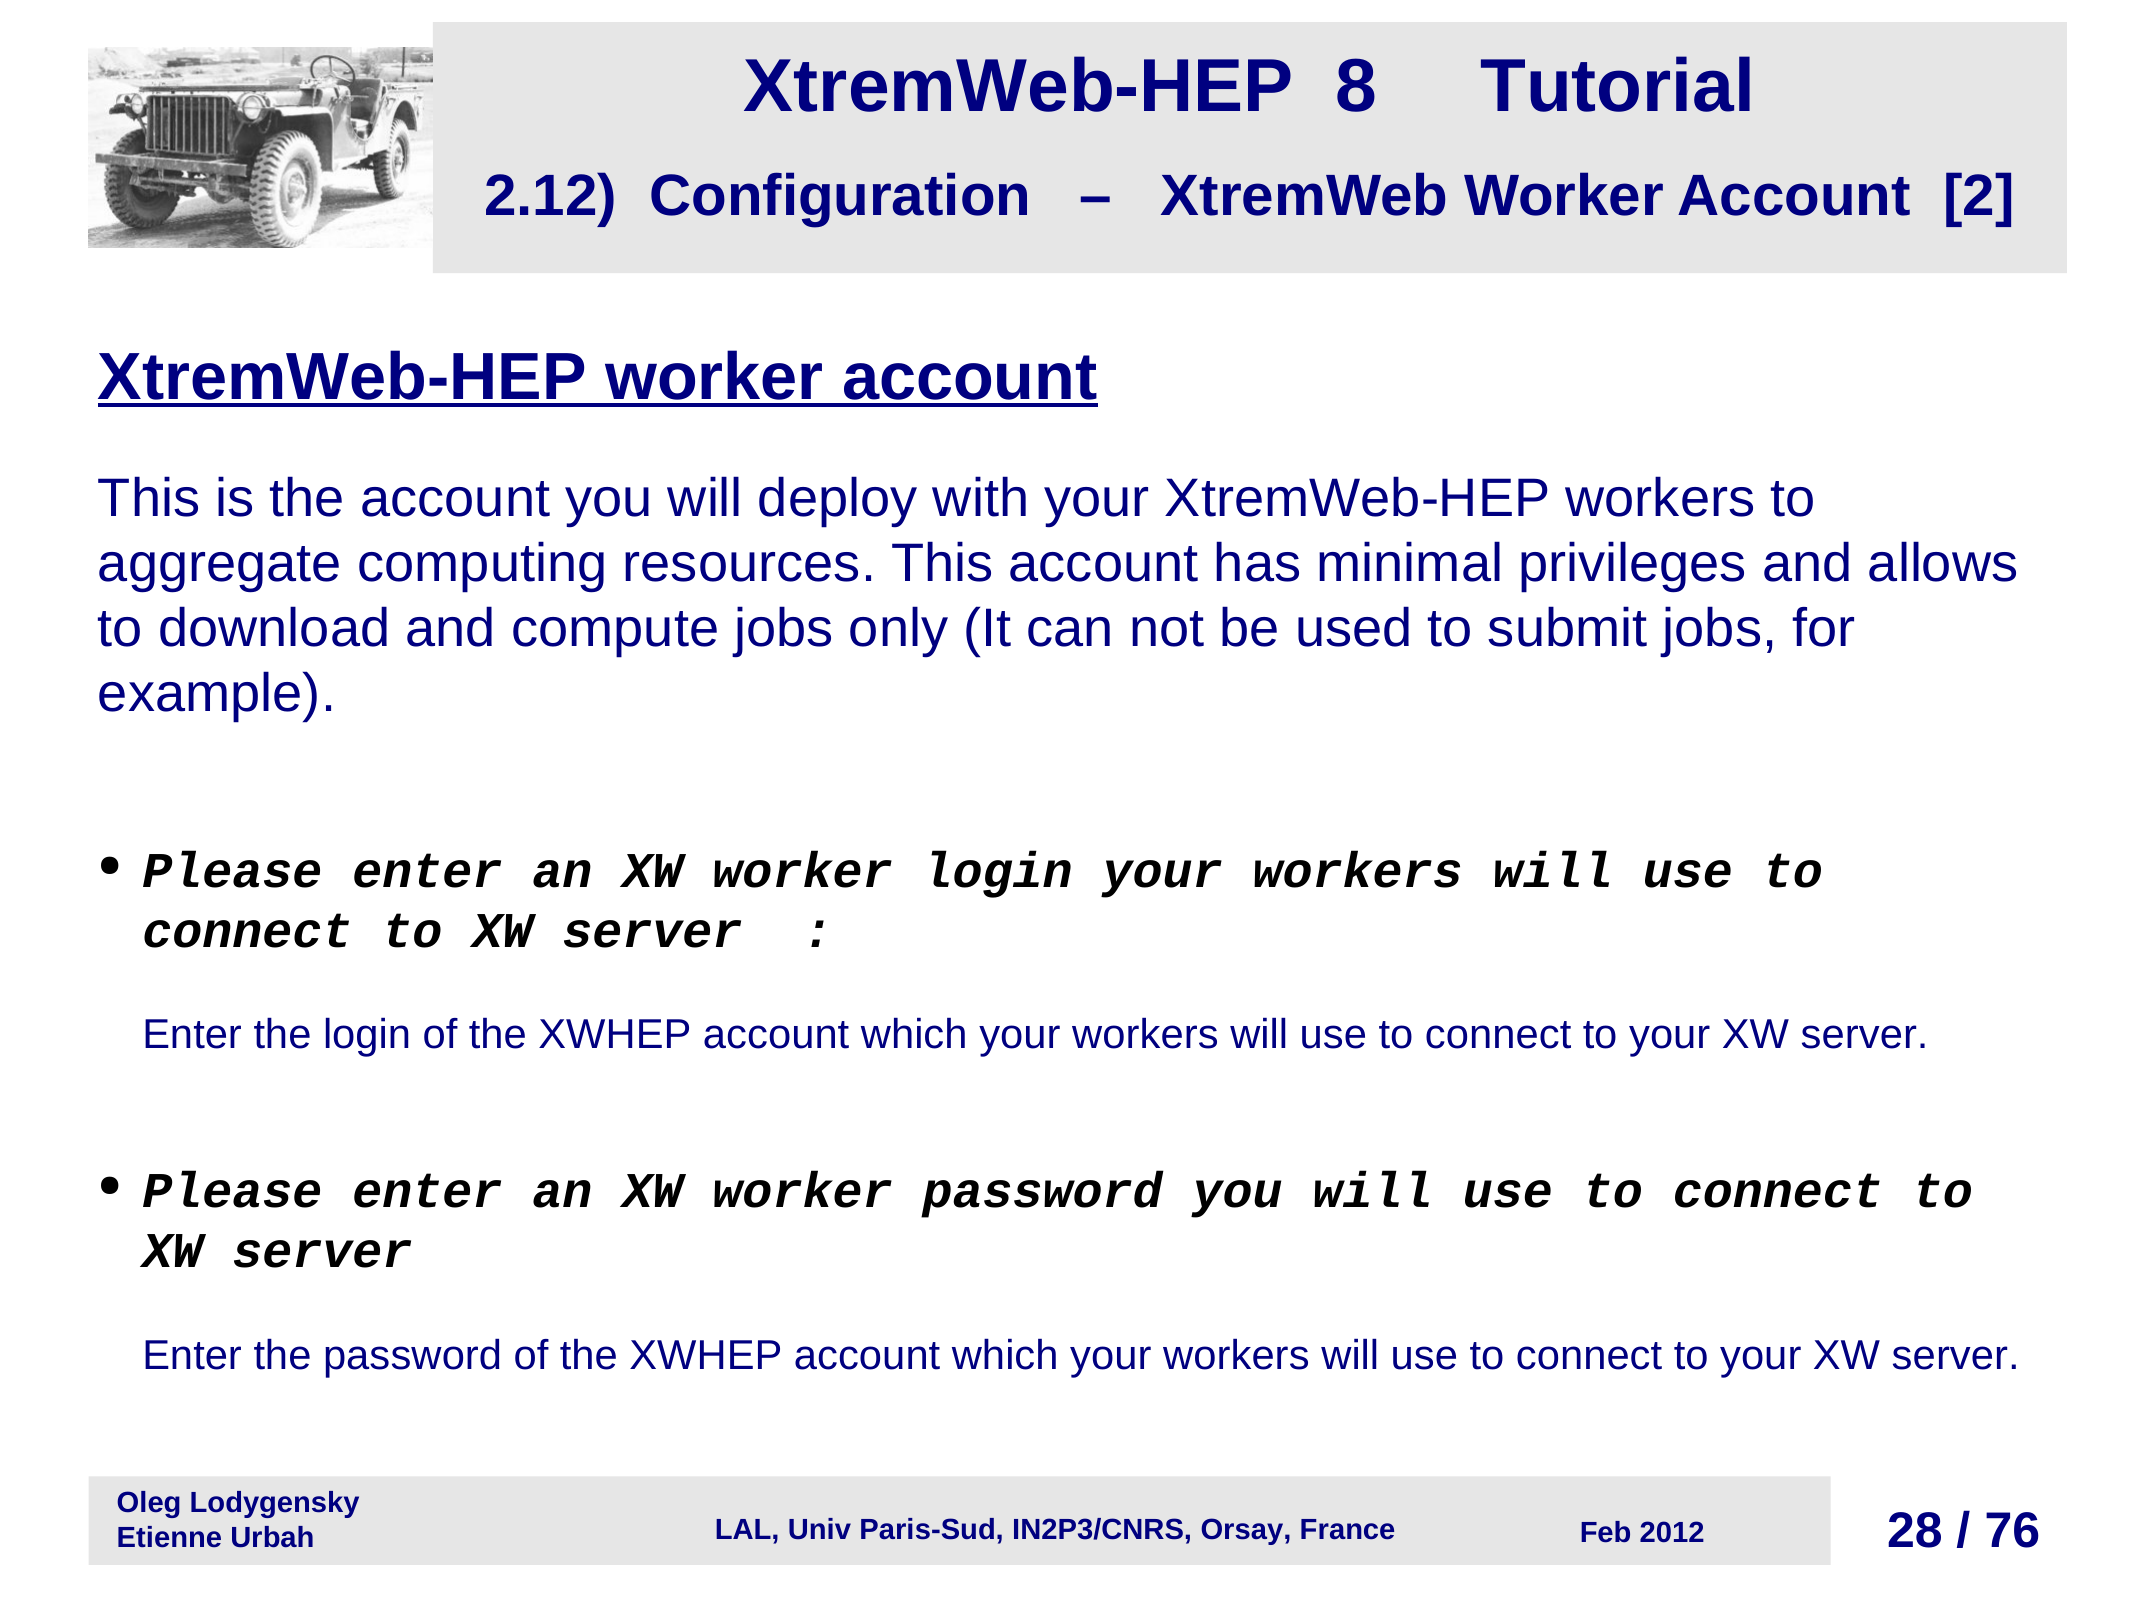

# 2.12) Configuration – XtremWeb Worker Account [2]
XtremWeb-HEP worker account
This is the account you will deploy with your XtremWeb-HEP workers to aggregate computing resources. This account has minimal privileges and allows to download and compute jobs only (It can not be used to submit jobs, for example).
Please enter an XW worker login your workers will use to connect to XW server :
Enter the login of the XWHEP account which your workers will use to connect to your XW server.
Please enter an XW worker password you will use to connect to XW server
Enter the password of the XWHEP account which your workers will use to connect to your XW server.
28